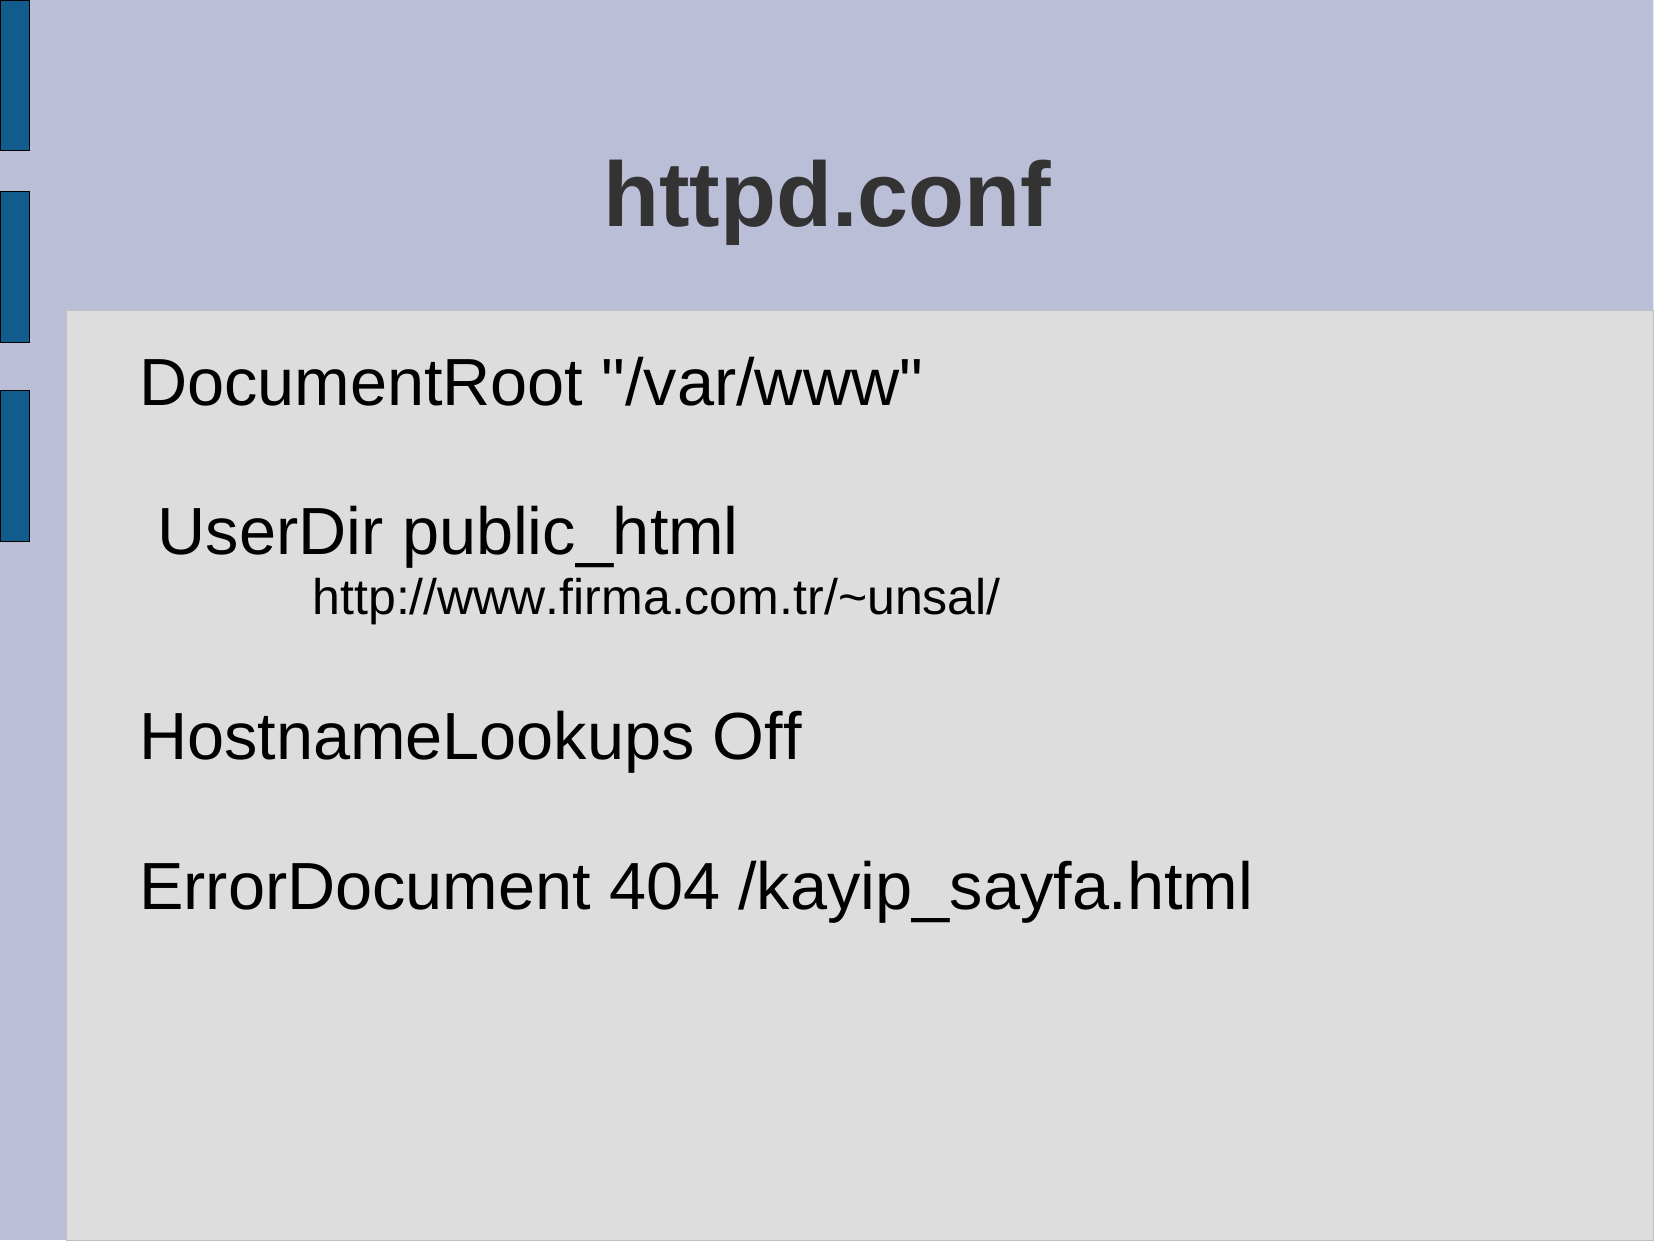

# httpd.conf
DocumentRoot "/var/www"
 UserDir public_html
 http://www.firma.com.tr/~unsal/
HostnameLookups Off
ErrorDocument 404 /kayip_sayfa.html